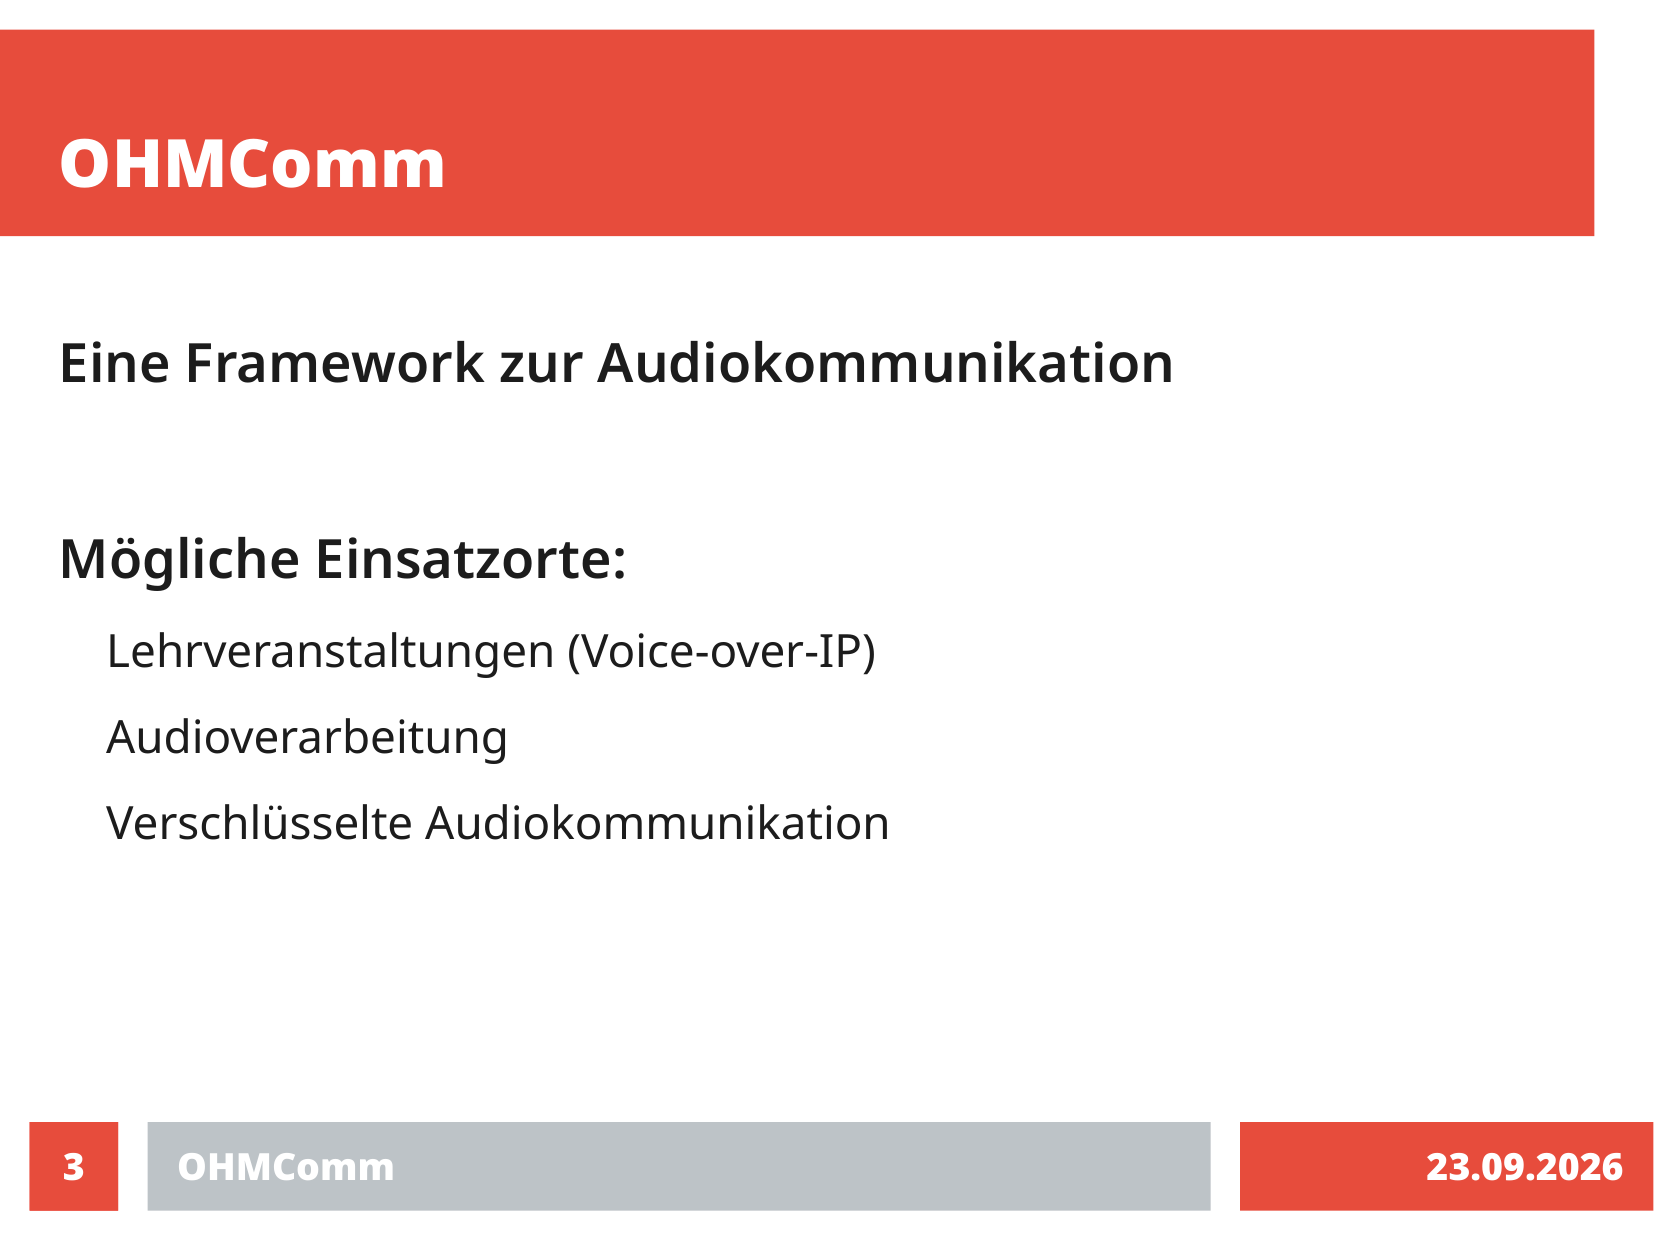

# OHMComm
Eine Framework zur Audiokommunikation
Mögliche Einsatzorte:
Lehrveranstaltungen (Voice-over-IP)
Audioverarbeitung
Verschlüsselte Audiokommunikation
3
OHMComm